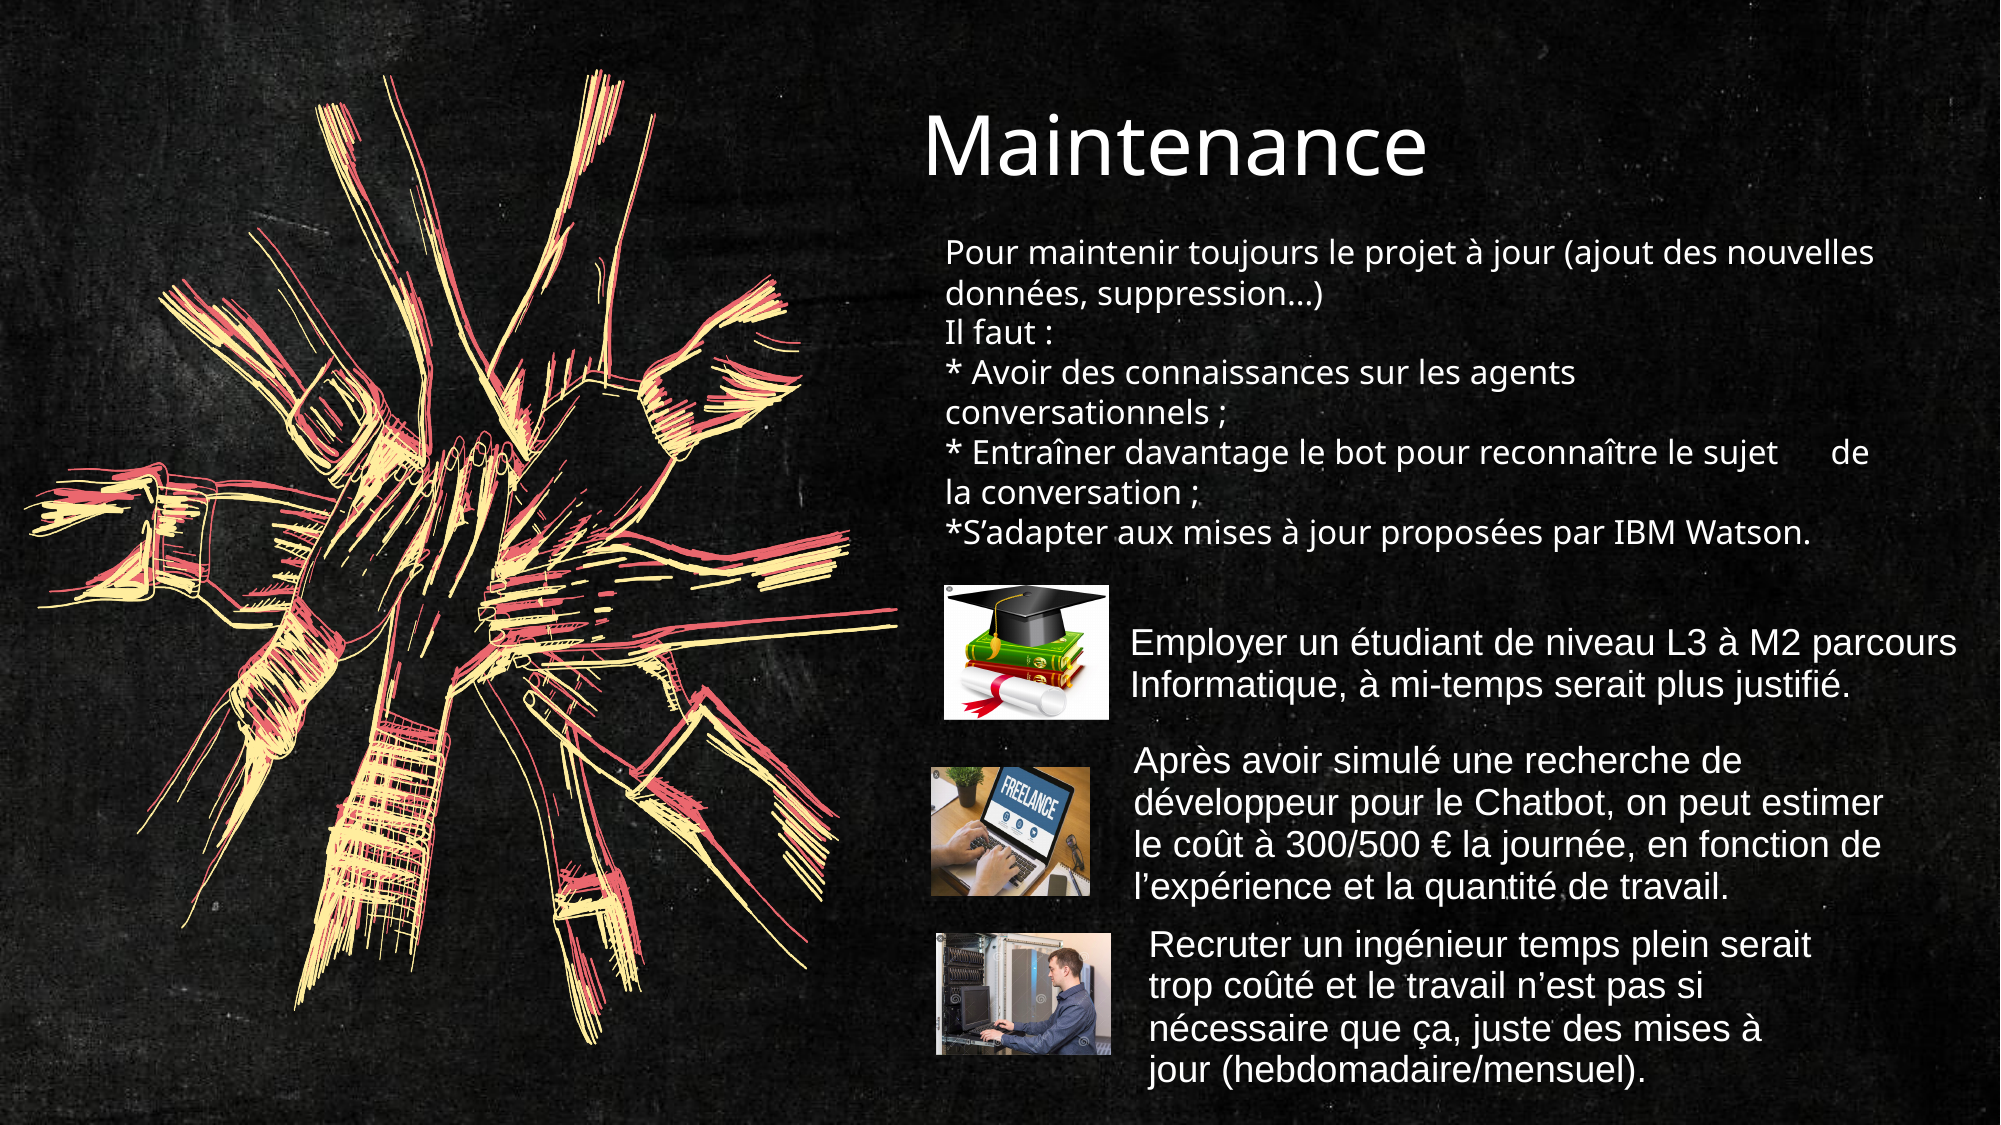

Maintenance
Pour maintenir toujours le projet à jour (ajout des nouvelles données, suppression…)
Il faut :
* Avoir des connaissances sur les agents 				conversationnels ;
* Entraîner davantage le bot pour reconnaître le sujet 	de la conversation ;
*S’adapter aux mises à jour proposées par IBM Watson.
Employer un étudiant de niveau L3 à M2 parcours
Informatique, à mi-temps serait plus justifié.
Après avoir simulé une recherche de développeur pour le Chatbot, on peut estimer le coût à 300/500 € la journée, en fonction de
l’expérience et la quantité de travail.
Recruter un ingénieur temps plein serait
trop coûté et le travail n’est pas si nécessaire que ça, juste des mises à jour (hebdomadaire/mensuel).